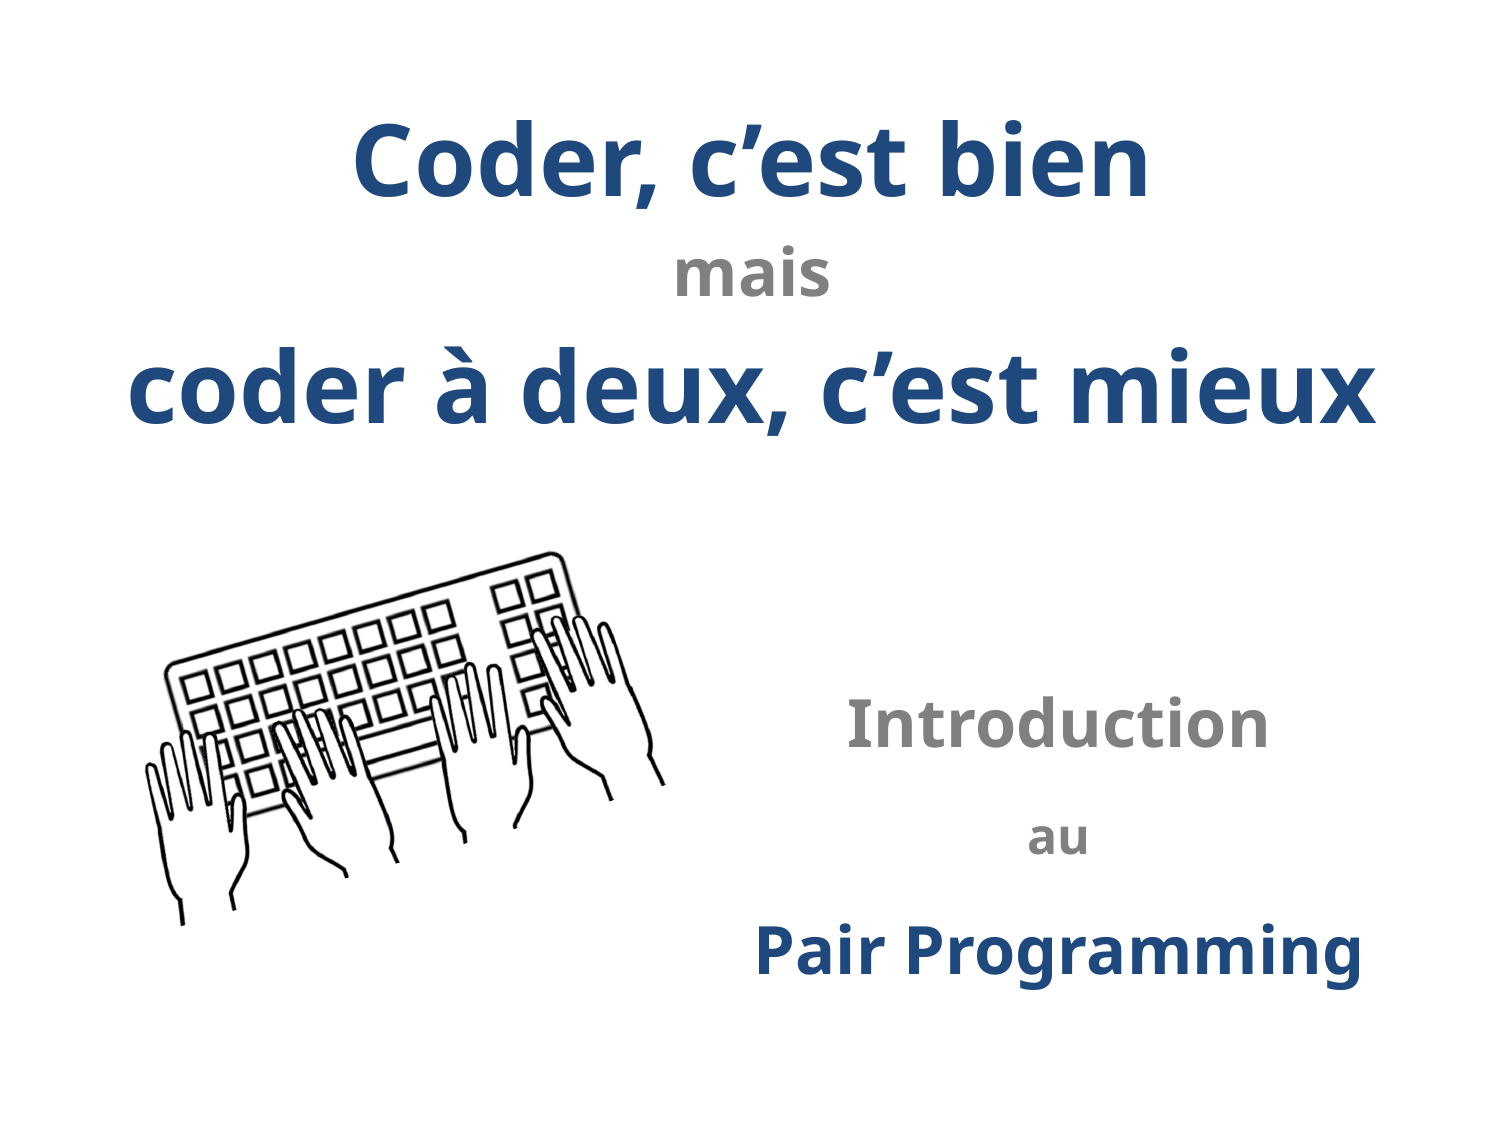

Coder, c’est bien
mais
coder à deux, c’est mieux
Introduction
au
Pair Programming